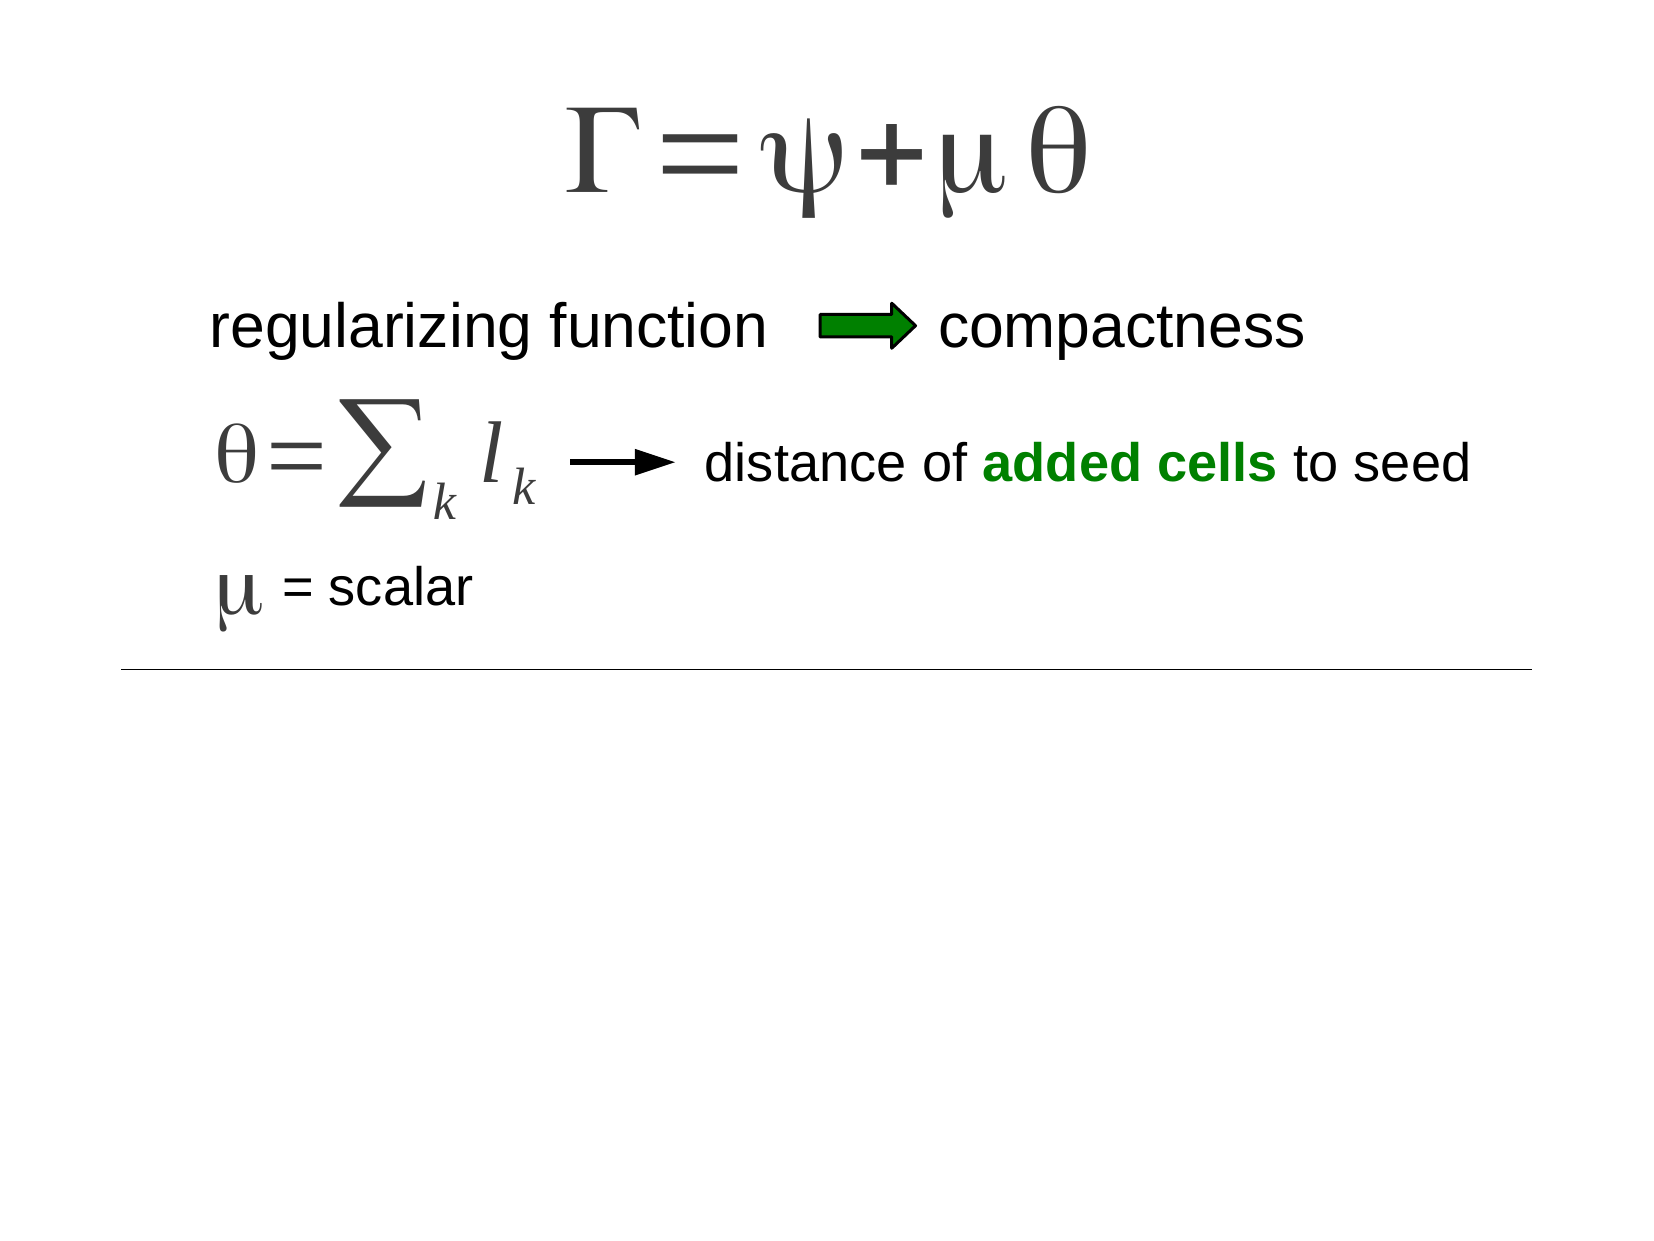

regularizing function
compactness
distance of added cells to seed
 = scalar